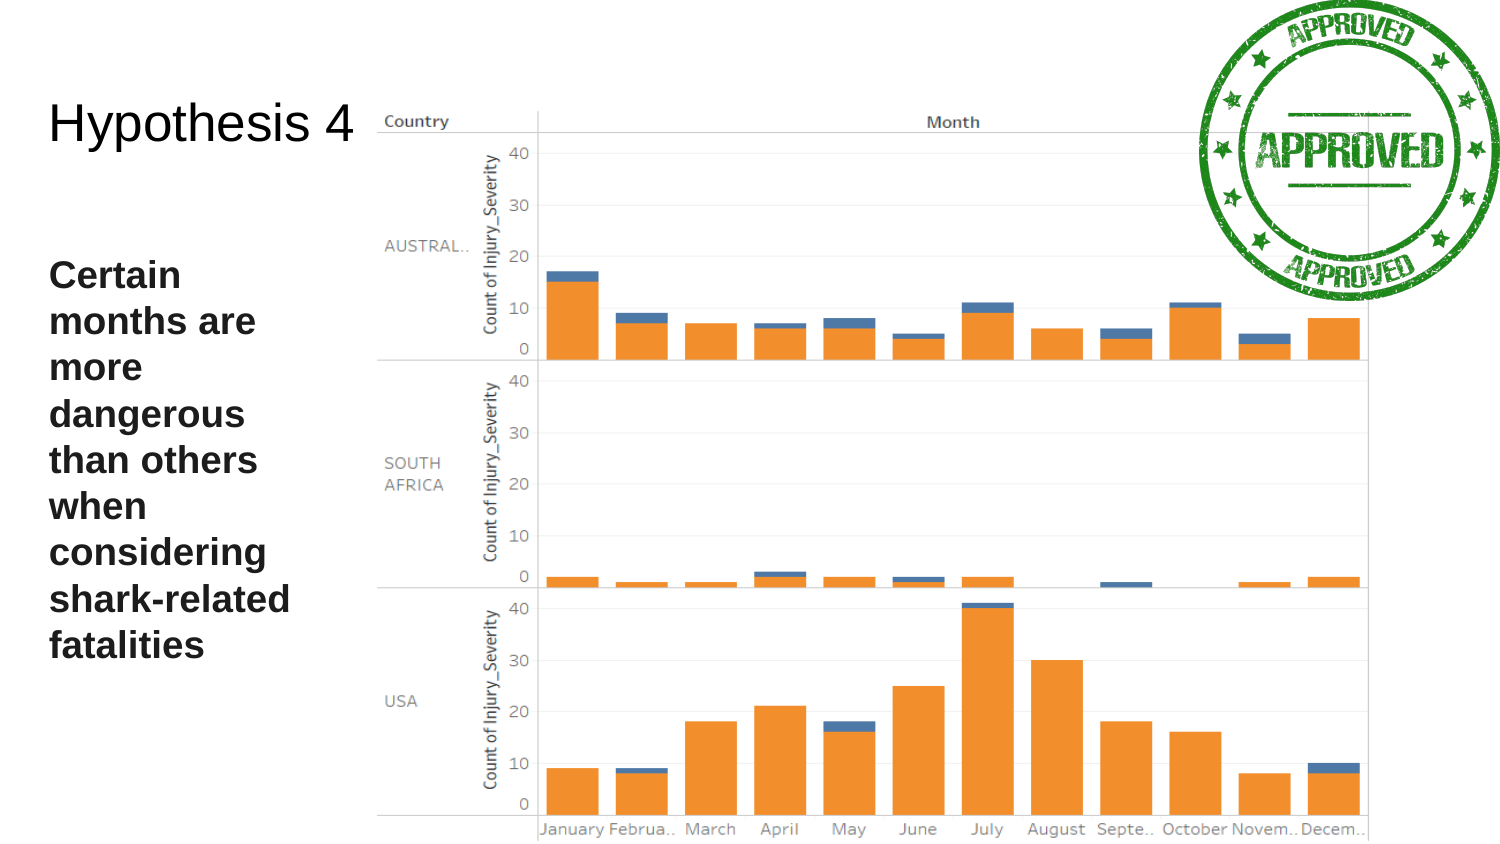

# Hypothesis 4
Certain months are more dangerous than others when considering shark-related fatalities